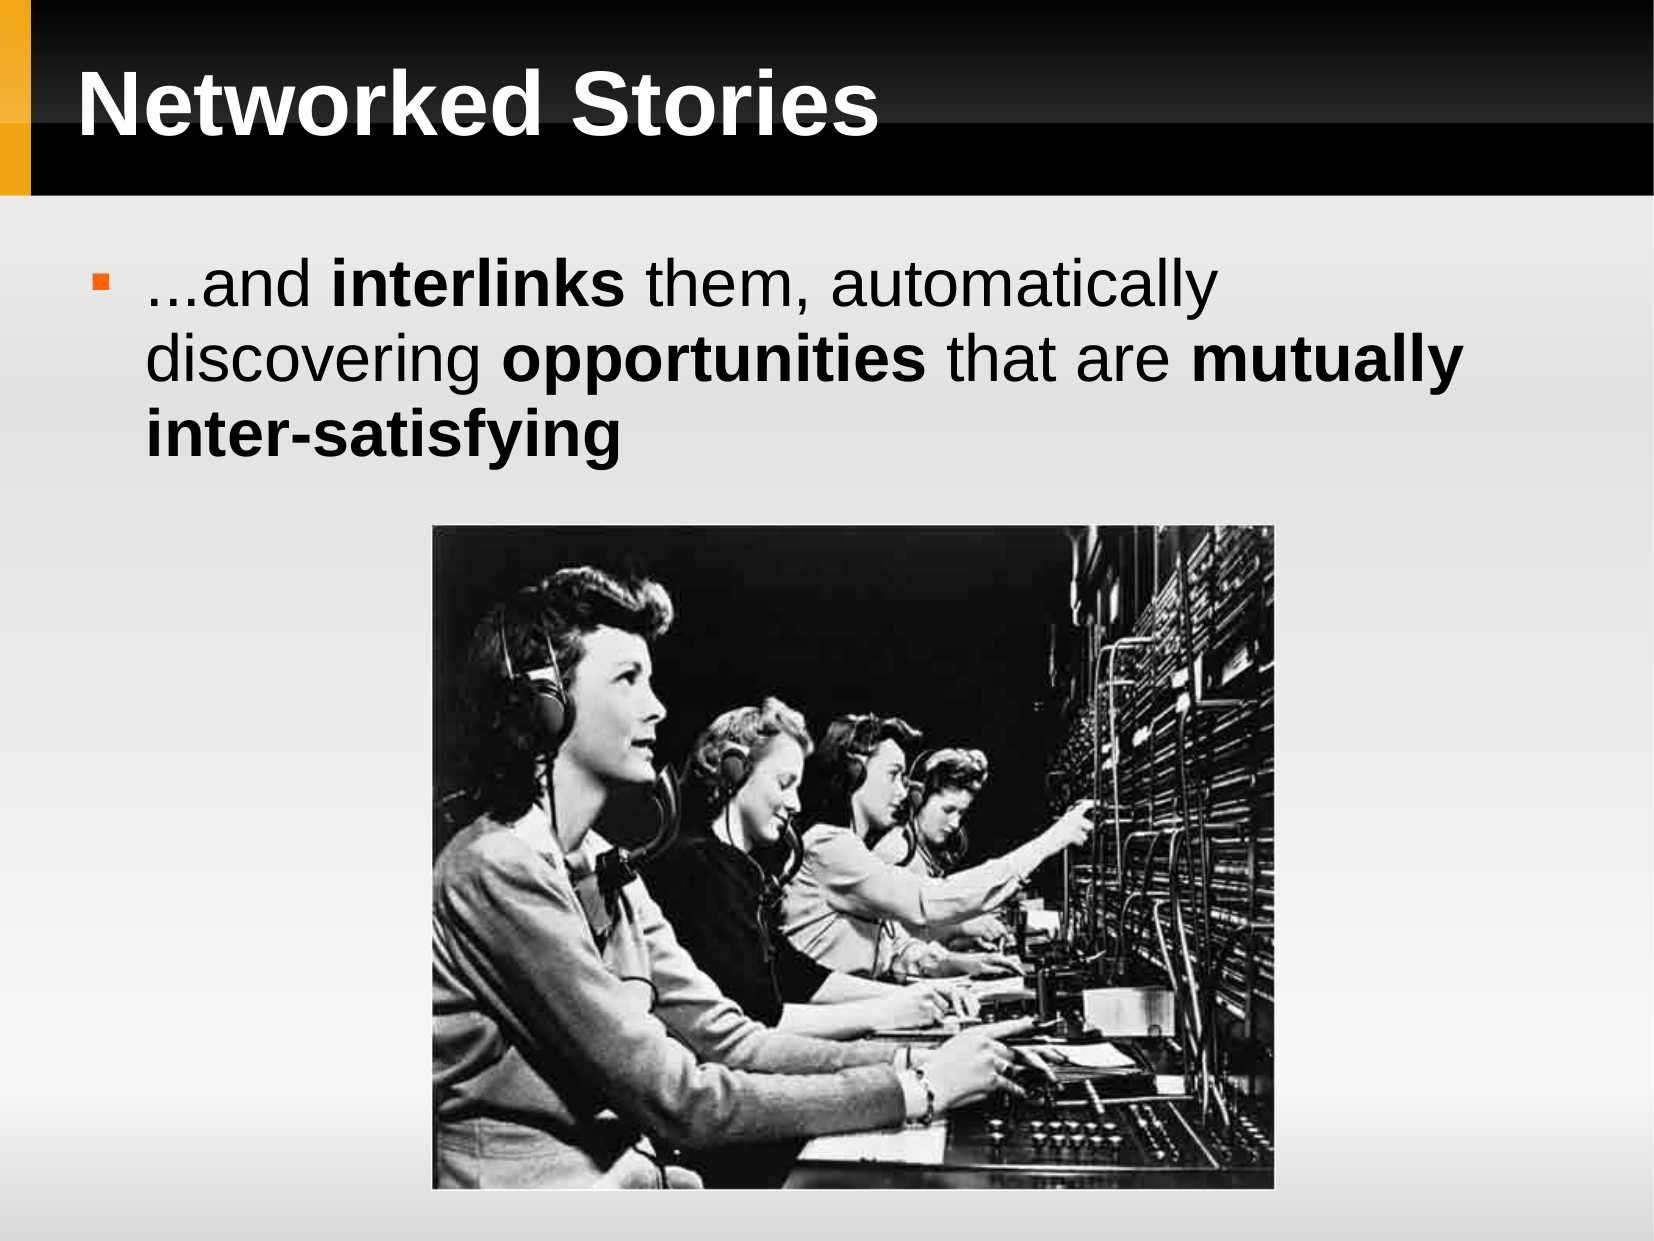

# Networked Stories
...and interlinks them, automatically discovering opportunities that are mutually inter-satisfying